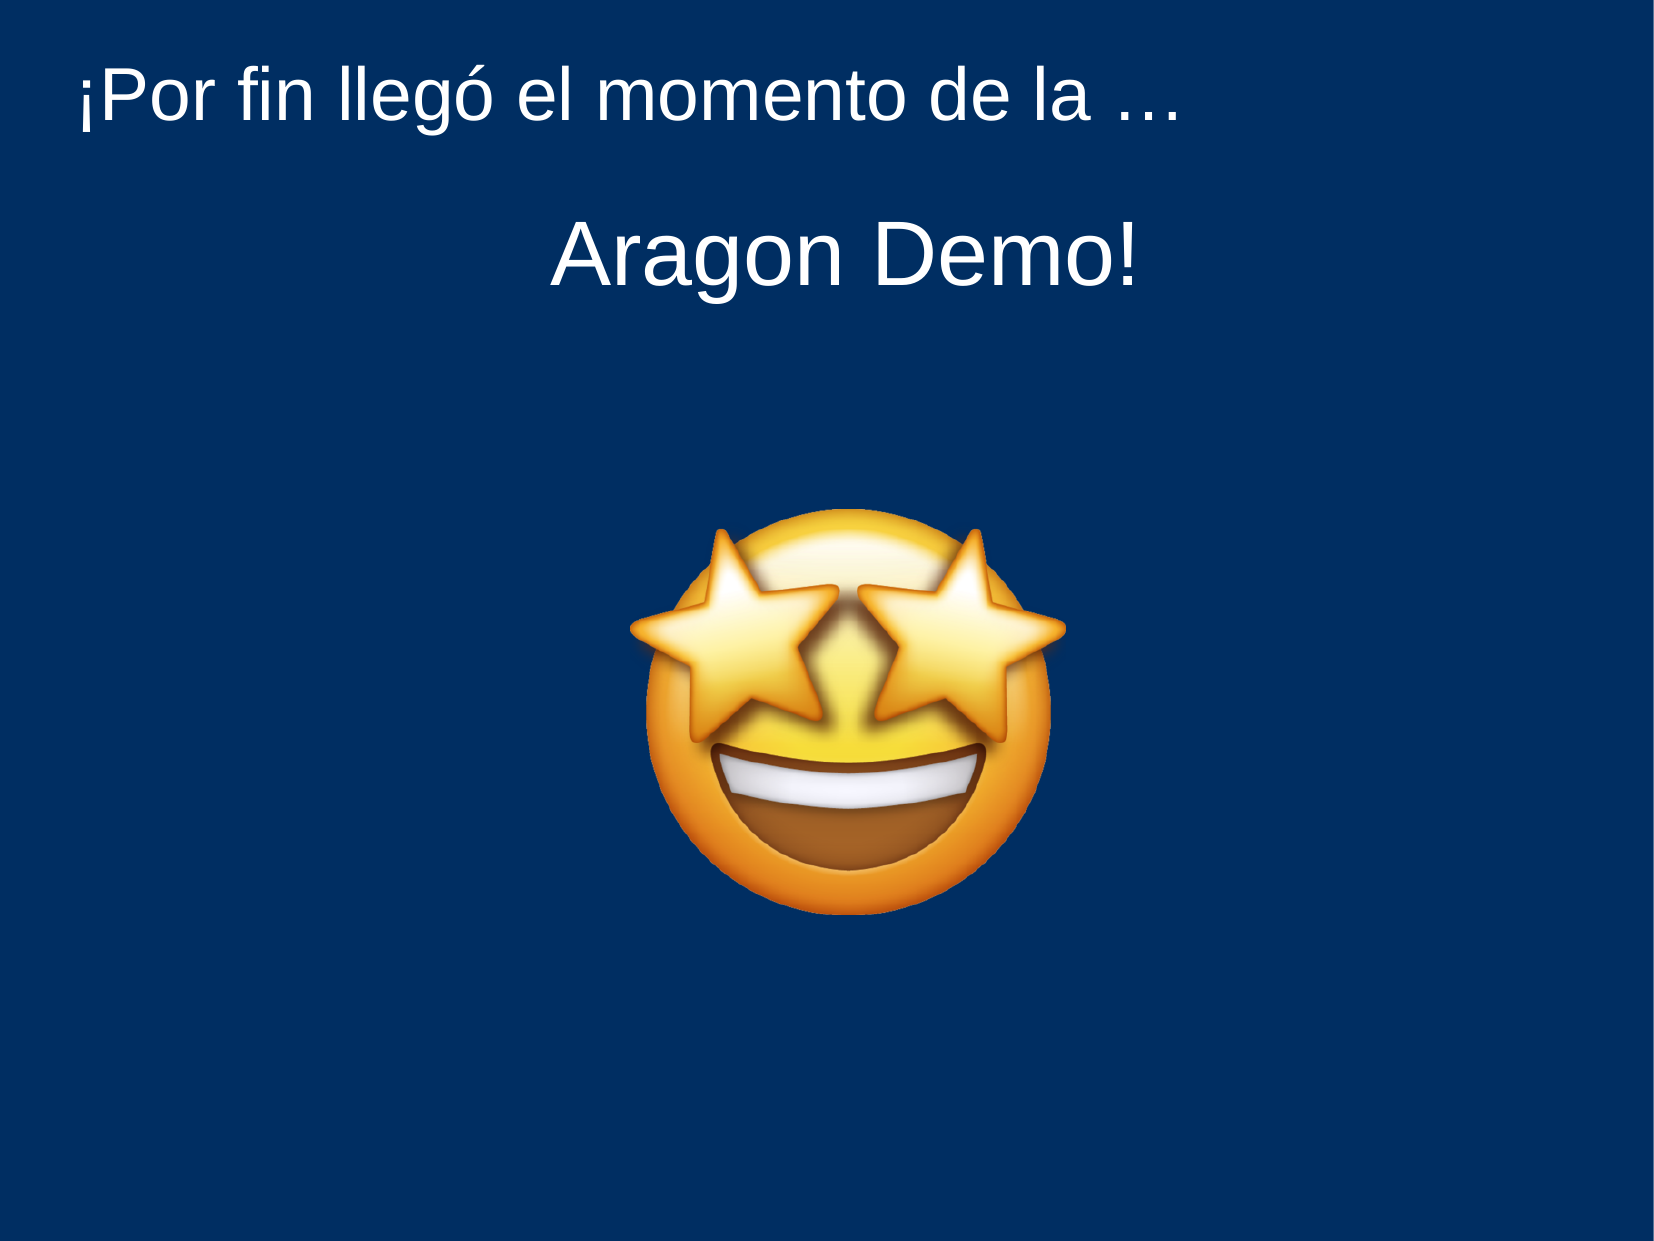

¡Por fin llegó el momento de la …
# Aragon Demo!